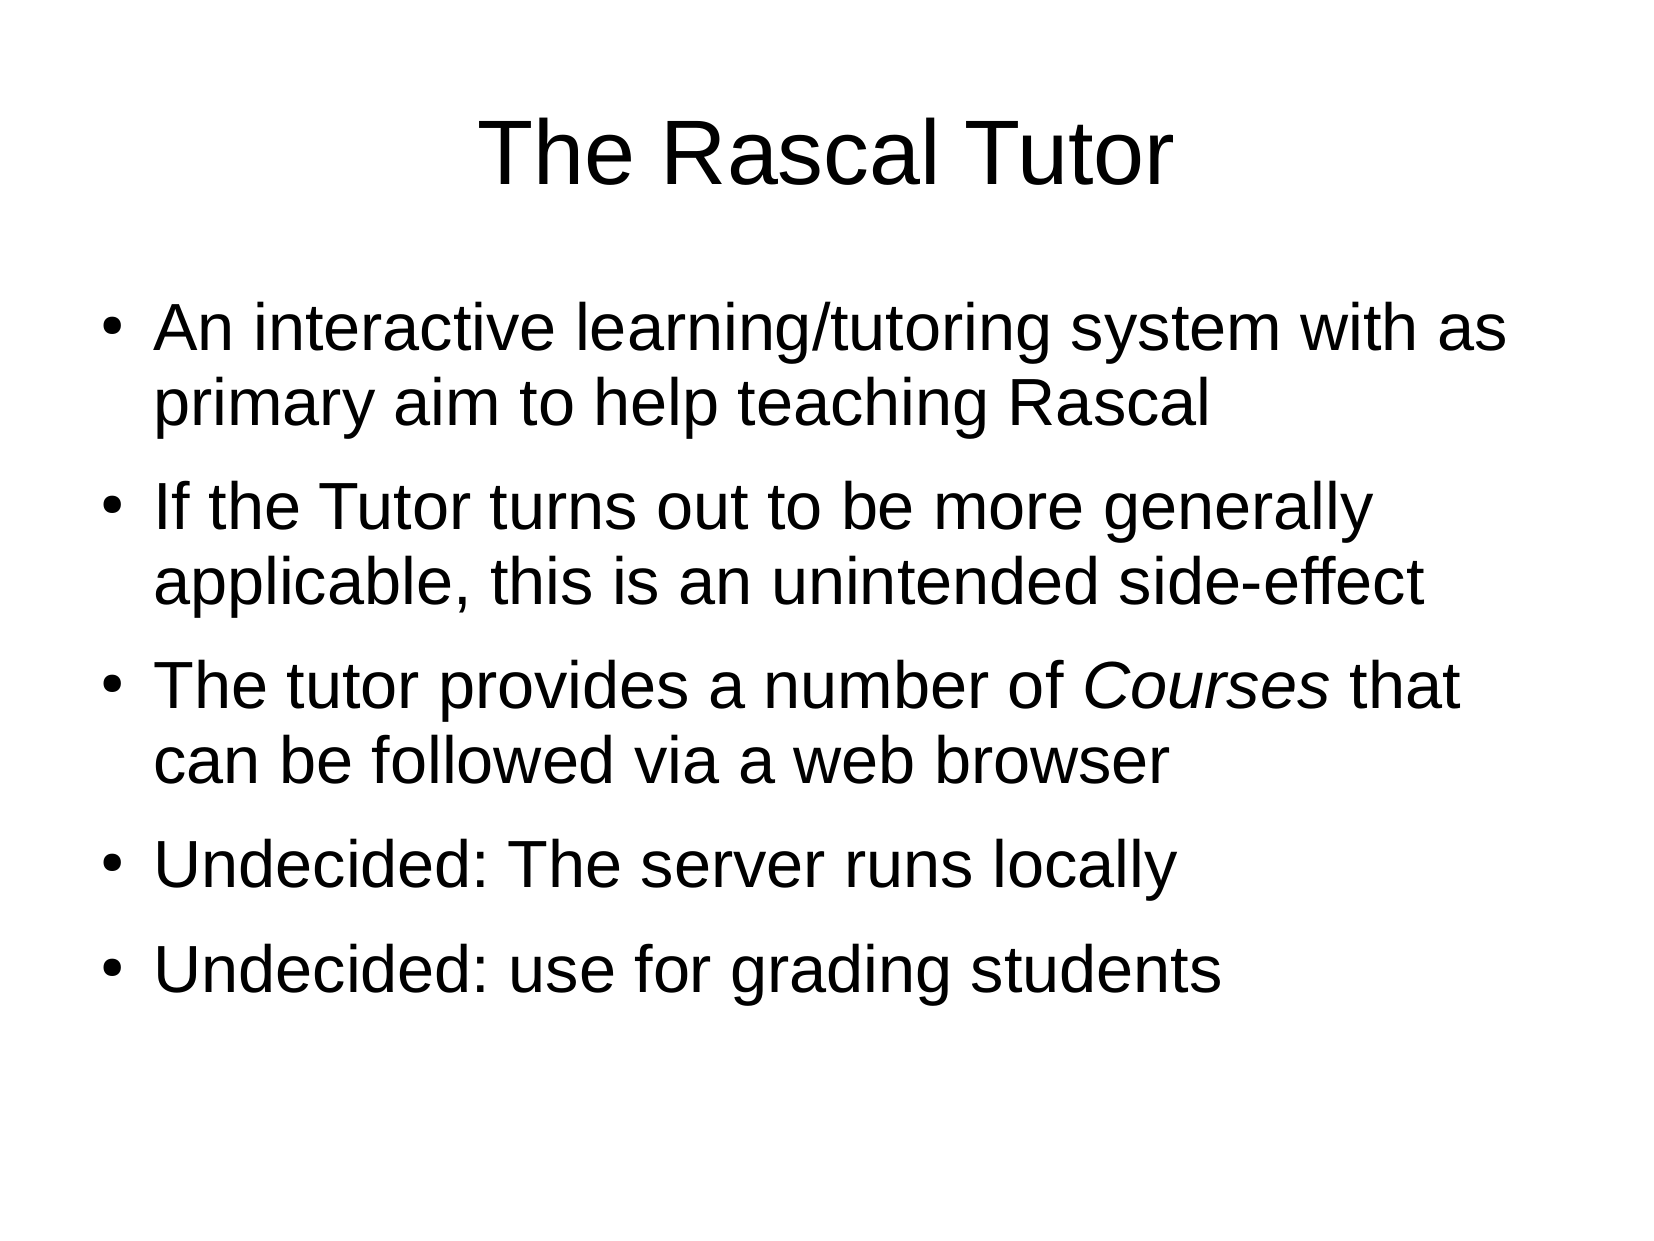

# The Rascal Tutor
An interactive learning/tutoring system with as primary aim to help teaching Rascal
If the Tutor turns out to be more generally applicable, this is an unintended side-effect
The tutor provides a number of Courses that can be followed via a web browser
Undecided: The server runs locally
Undecided: use for grading students